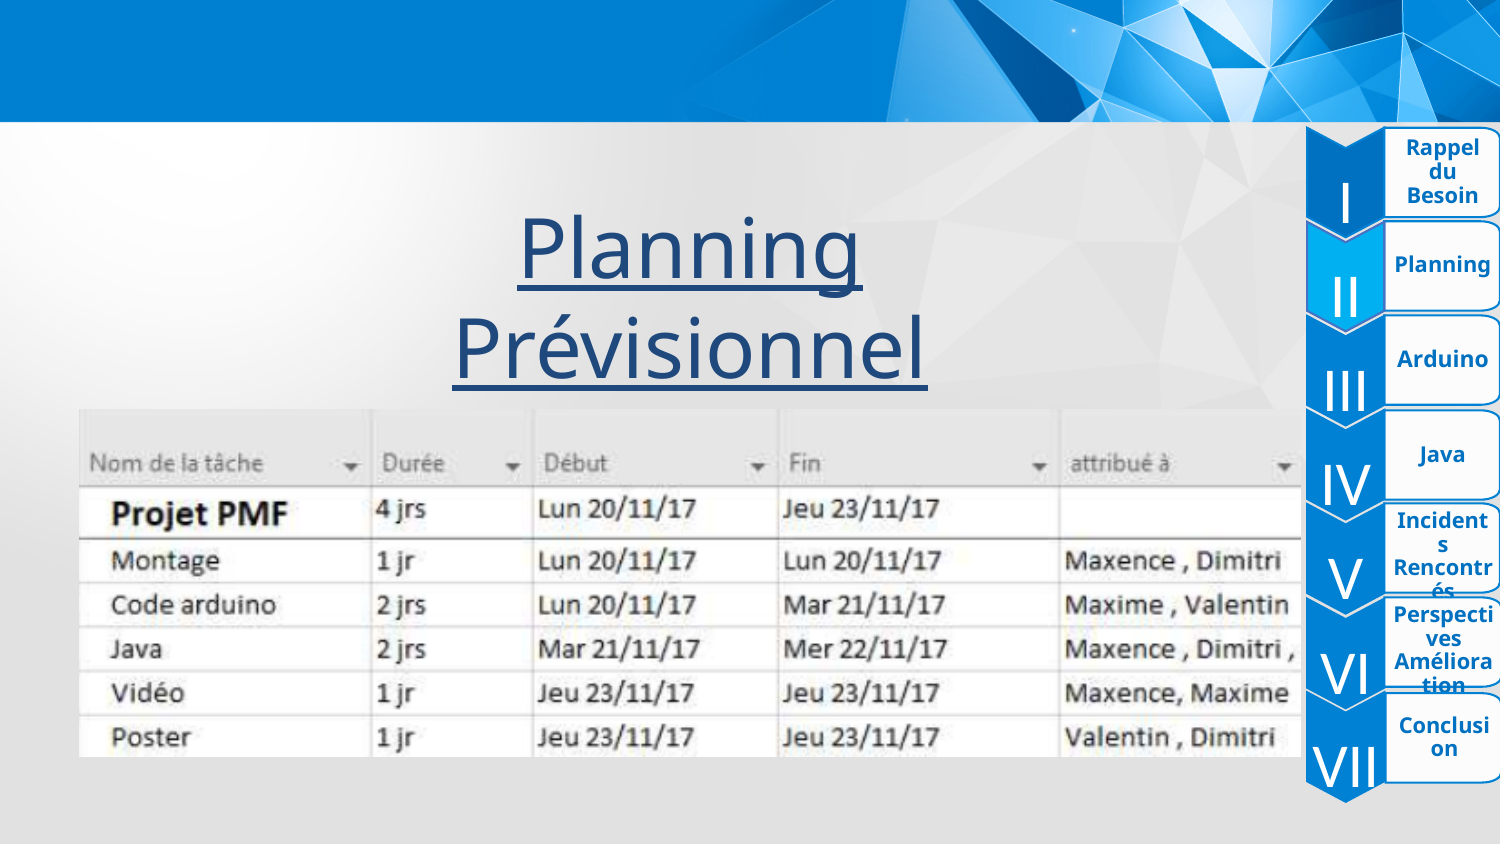

I
Rappel du Besoin
Planning Prévisionnel
Planning
II
Arduino
III
IV
Java
Incidents Rencontrés
V
Perspectives Amélioration
VI
VII
Conclusion